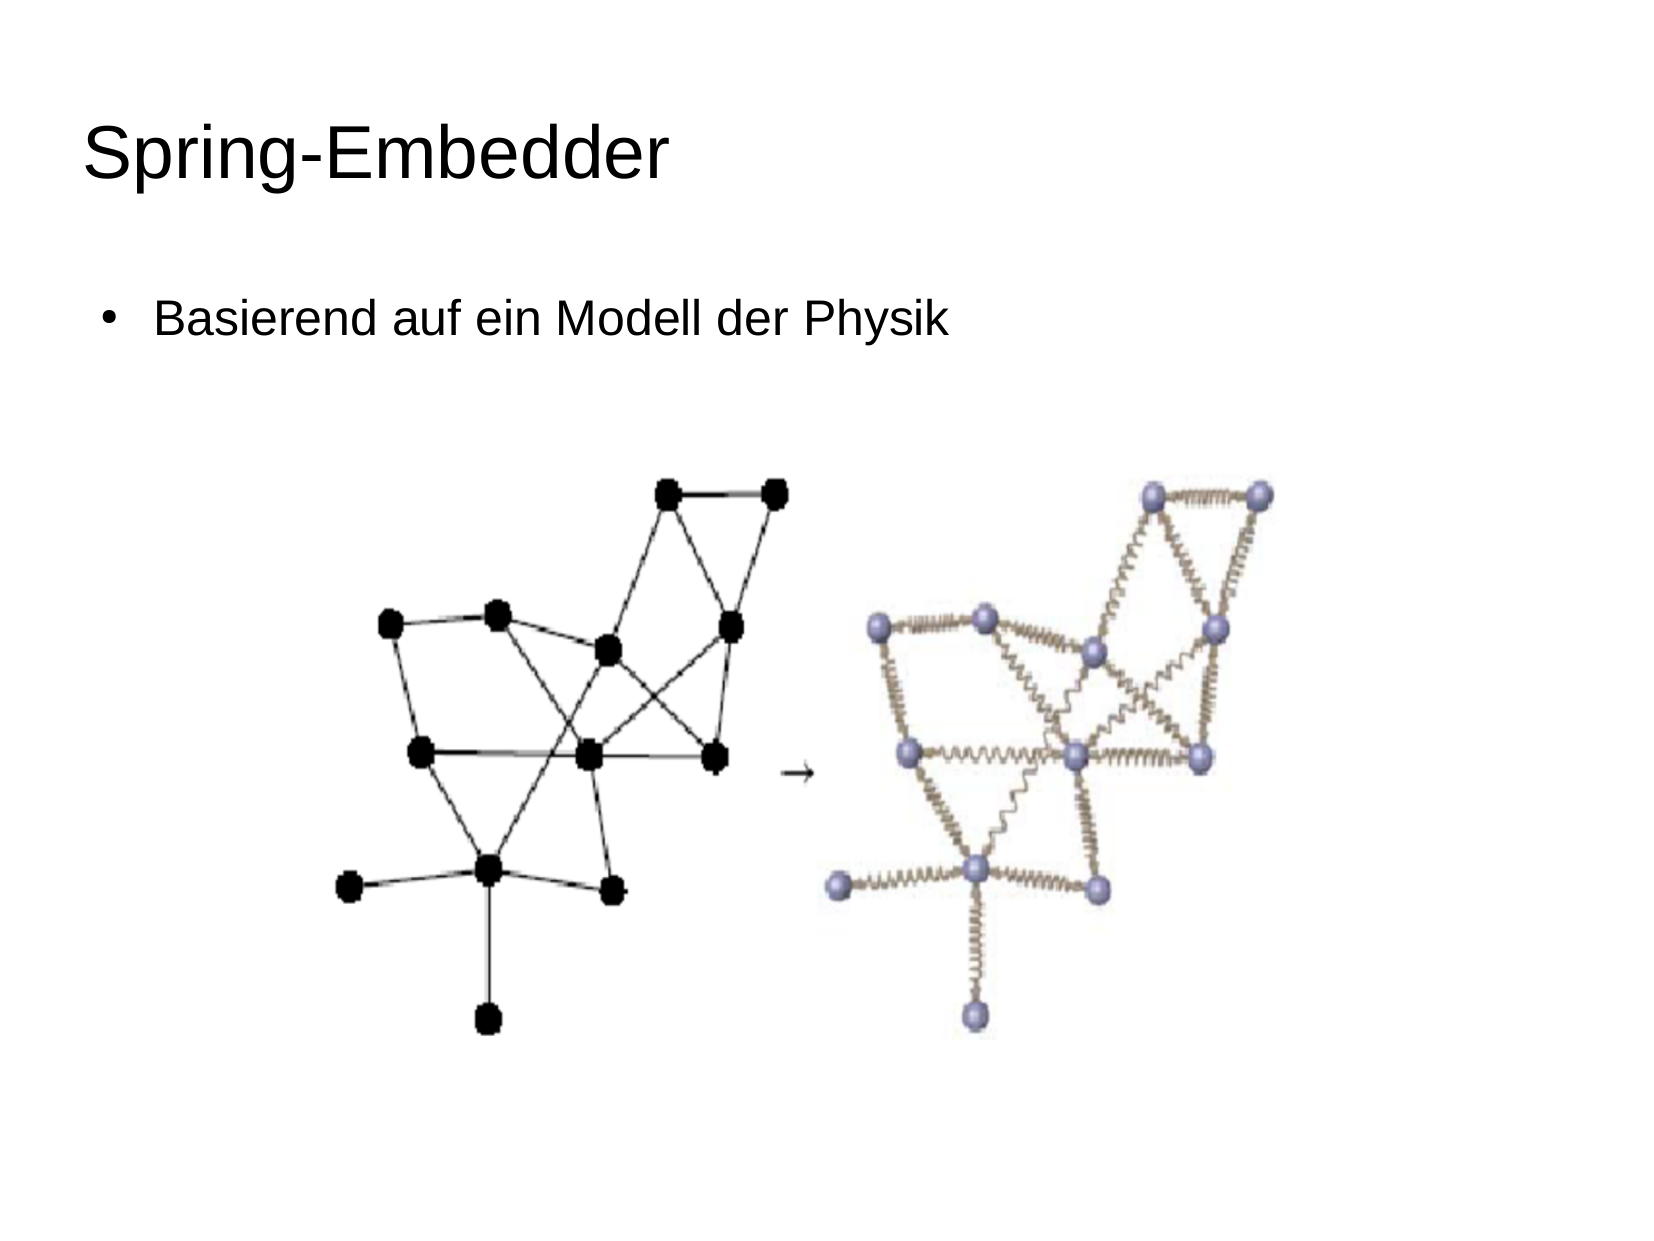

# Spring-Embedder
Basierend auf ein Modell der Physik